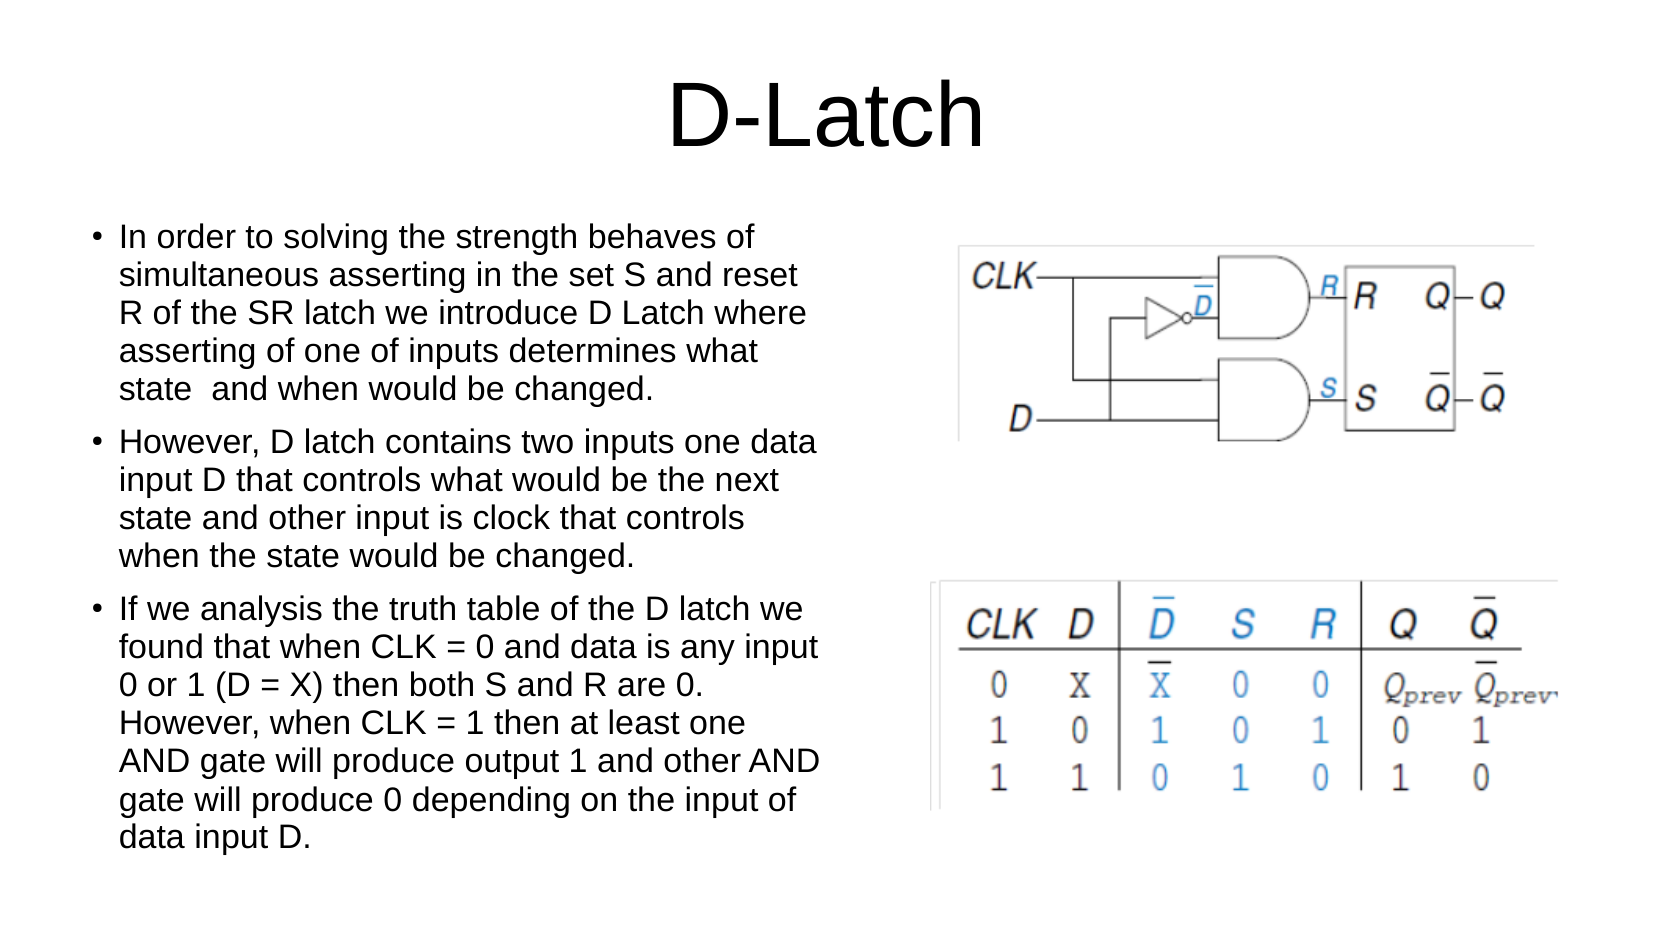

# D-Latch
In order to solving the strength behaves of simultaneous asserting in the set S and reset R of the SR latch we introduce D Latch where asserting of one of inputs determines what state and when would be changed.
However, D latch contains two inputs one data input D that controls what would be the next state and other input is clock that controls when the state would be changed.
If we analysis the truth table of the D latch we found that when CLK = 0 and data is any input 0 or 1 (D = X) then both S and R are 0. However, when CLK = 1 then at least one AND gate will produce output 1 and other AND gate will produce 0 depending on the input of data input D.